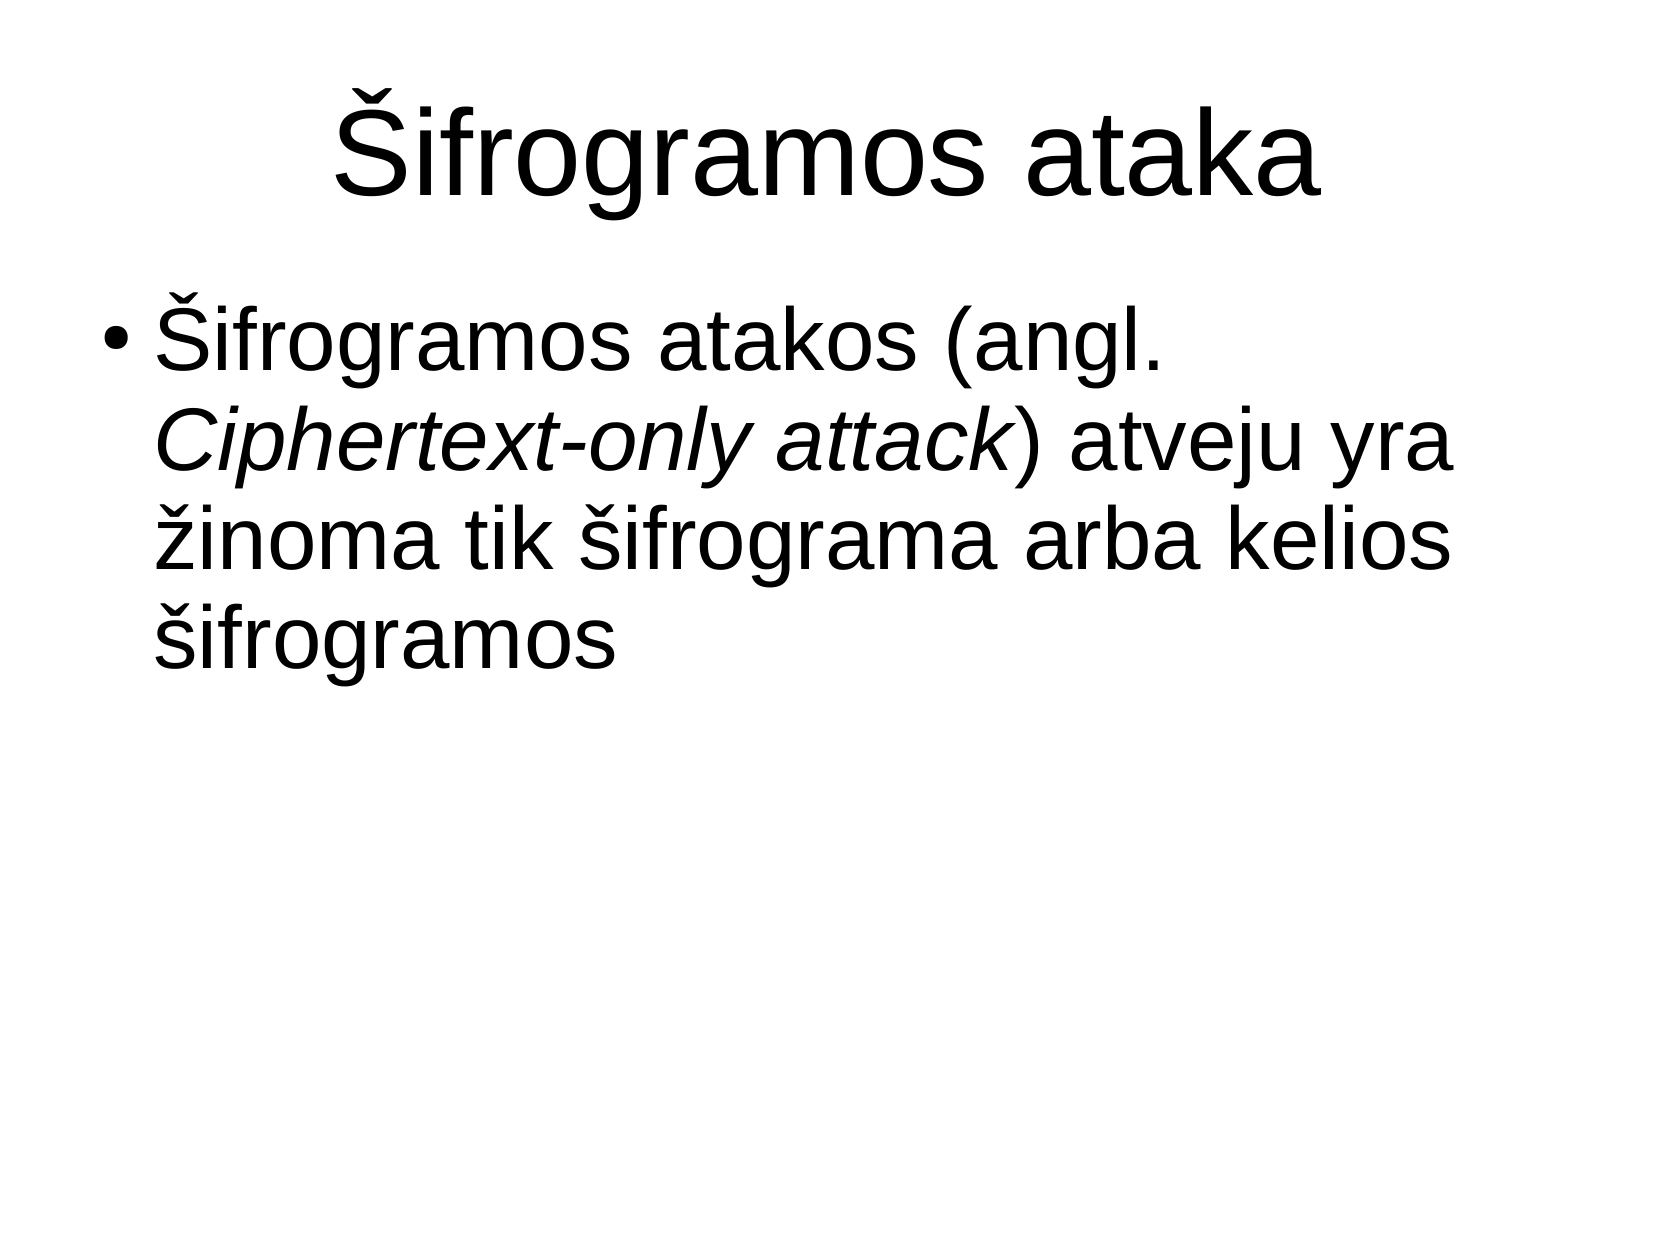

# Šifrogramos ataka
Šifrogramos atakos (angl. Ciphertext-only attack) atveju yra žinoma tik šifrograma arba kelios šifrogramos